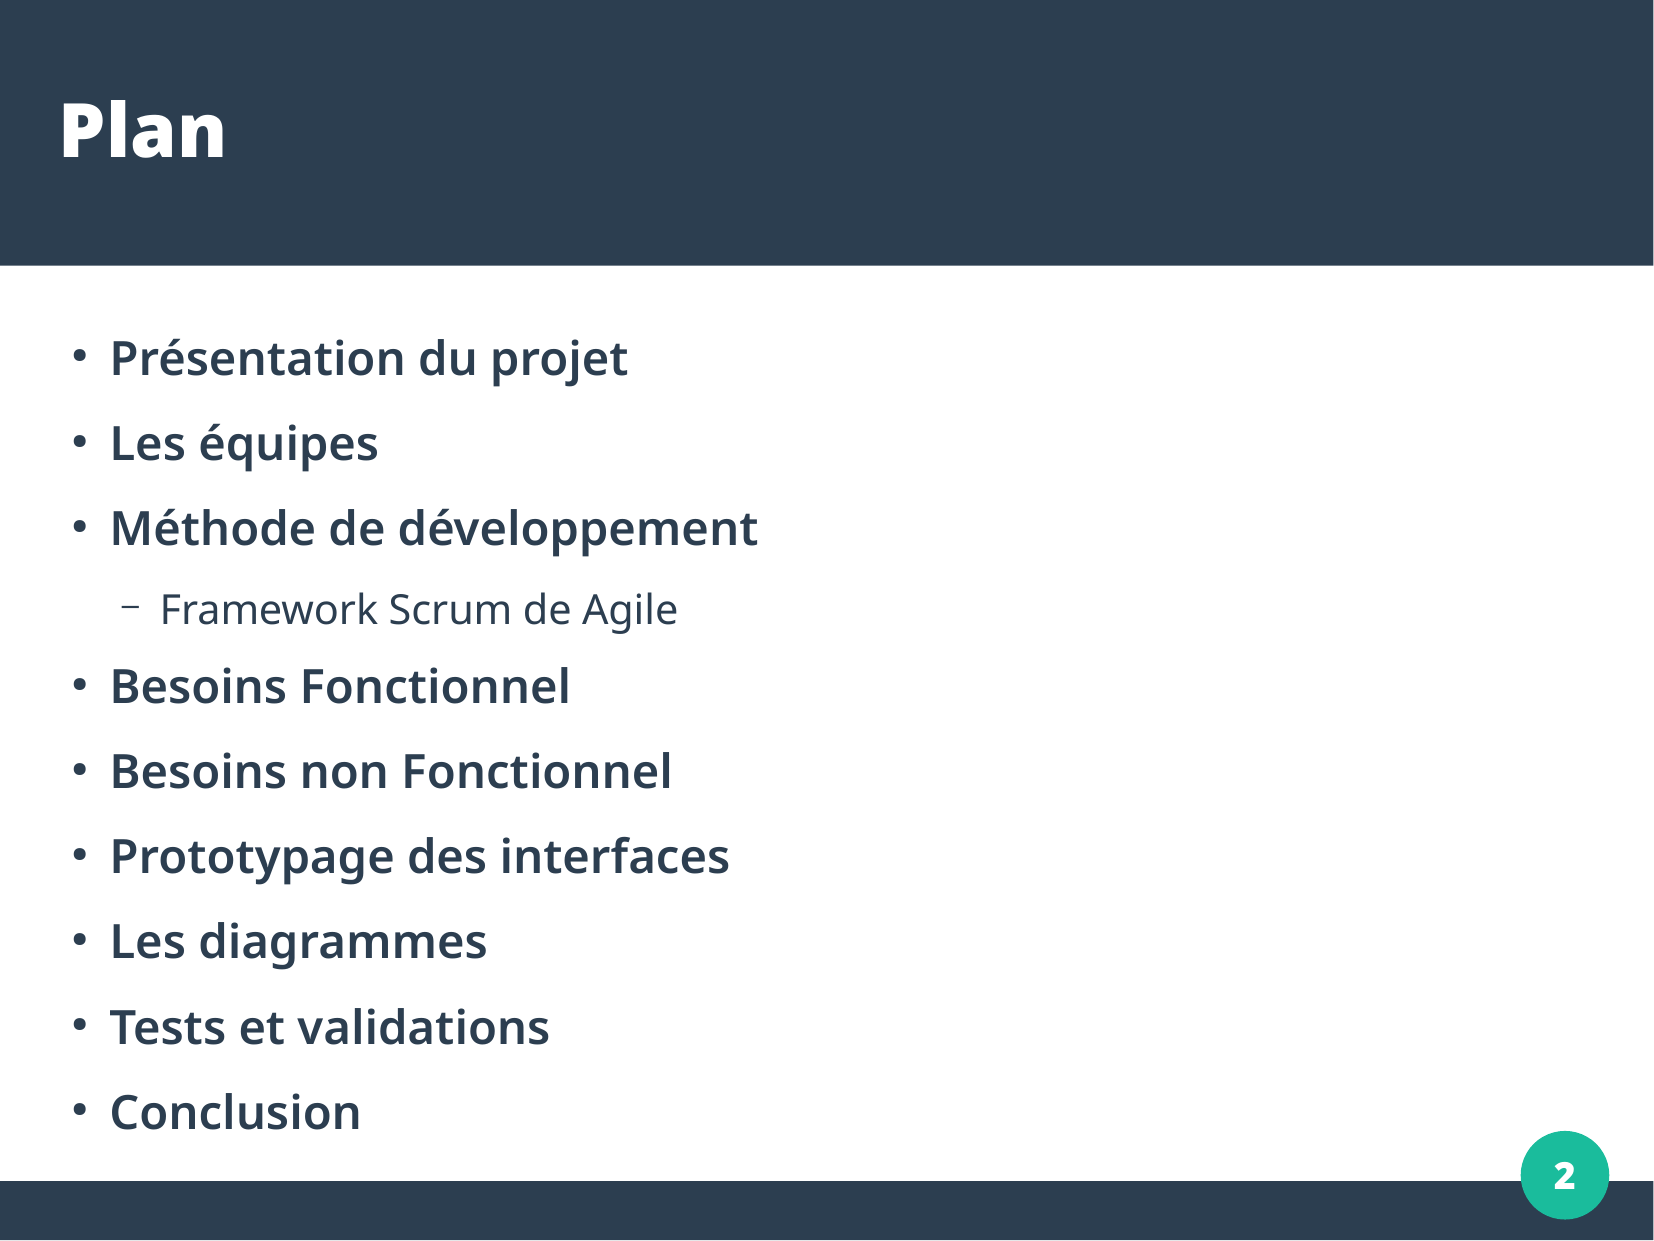

# Plan
Présentation du projet
Les équipes
Méthode de développement
Framework Scrum de Agile
Besoins Fonctionnel
Besoins non Fonctionnel
Prototypage des interfaces
Les diagrammes
Tests et validations
Conclusion
2